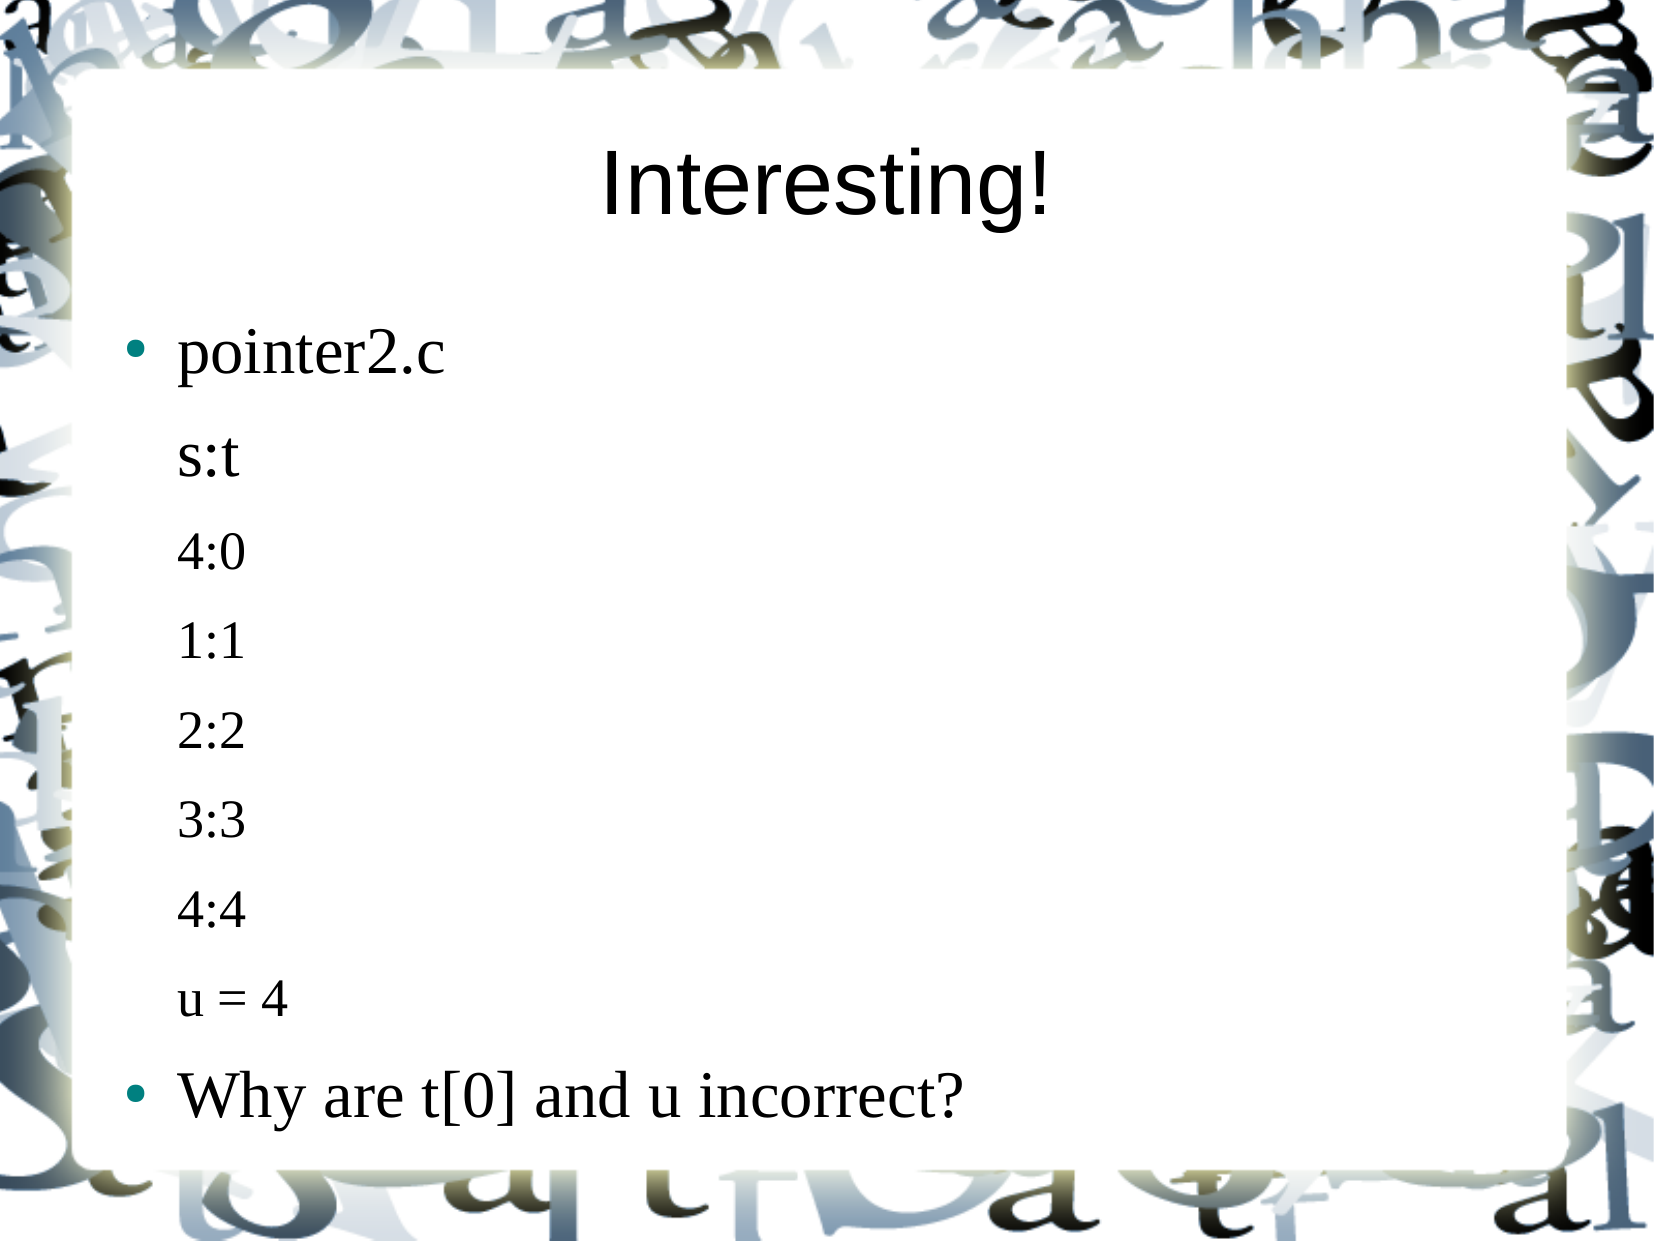

# Interesting!
pointer2.c
s:t
4:0
1:1
2:2
3:3
4:4
u = 4
Why are t[0] and u incorrect?